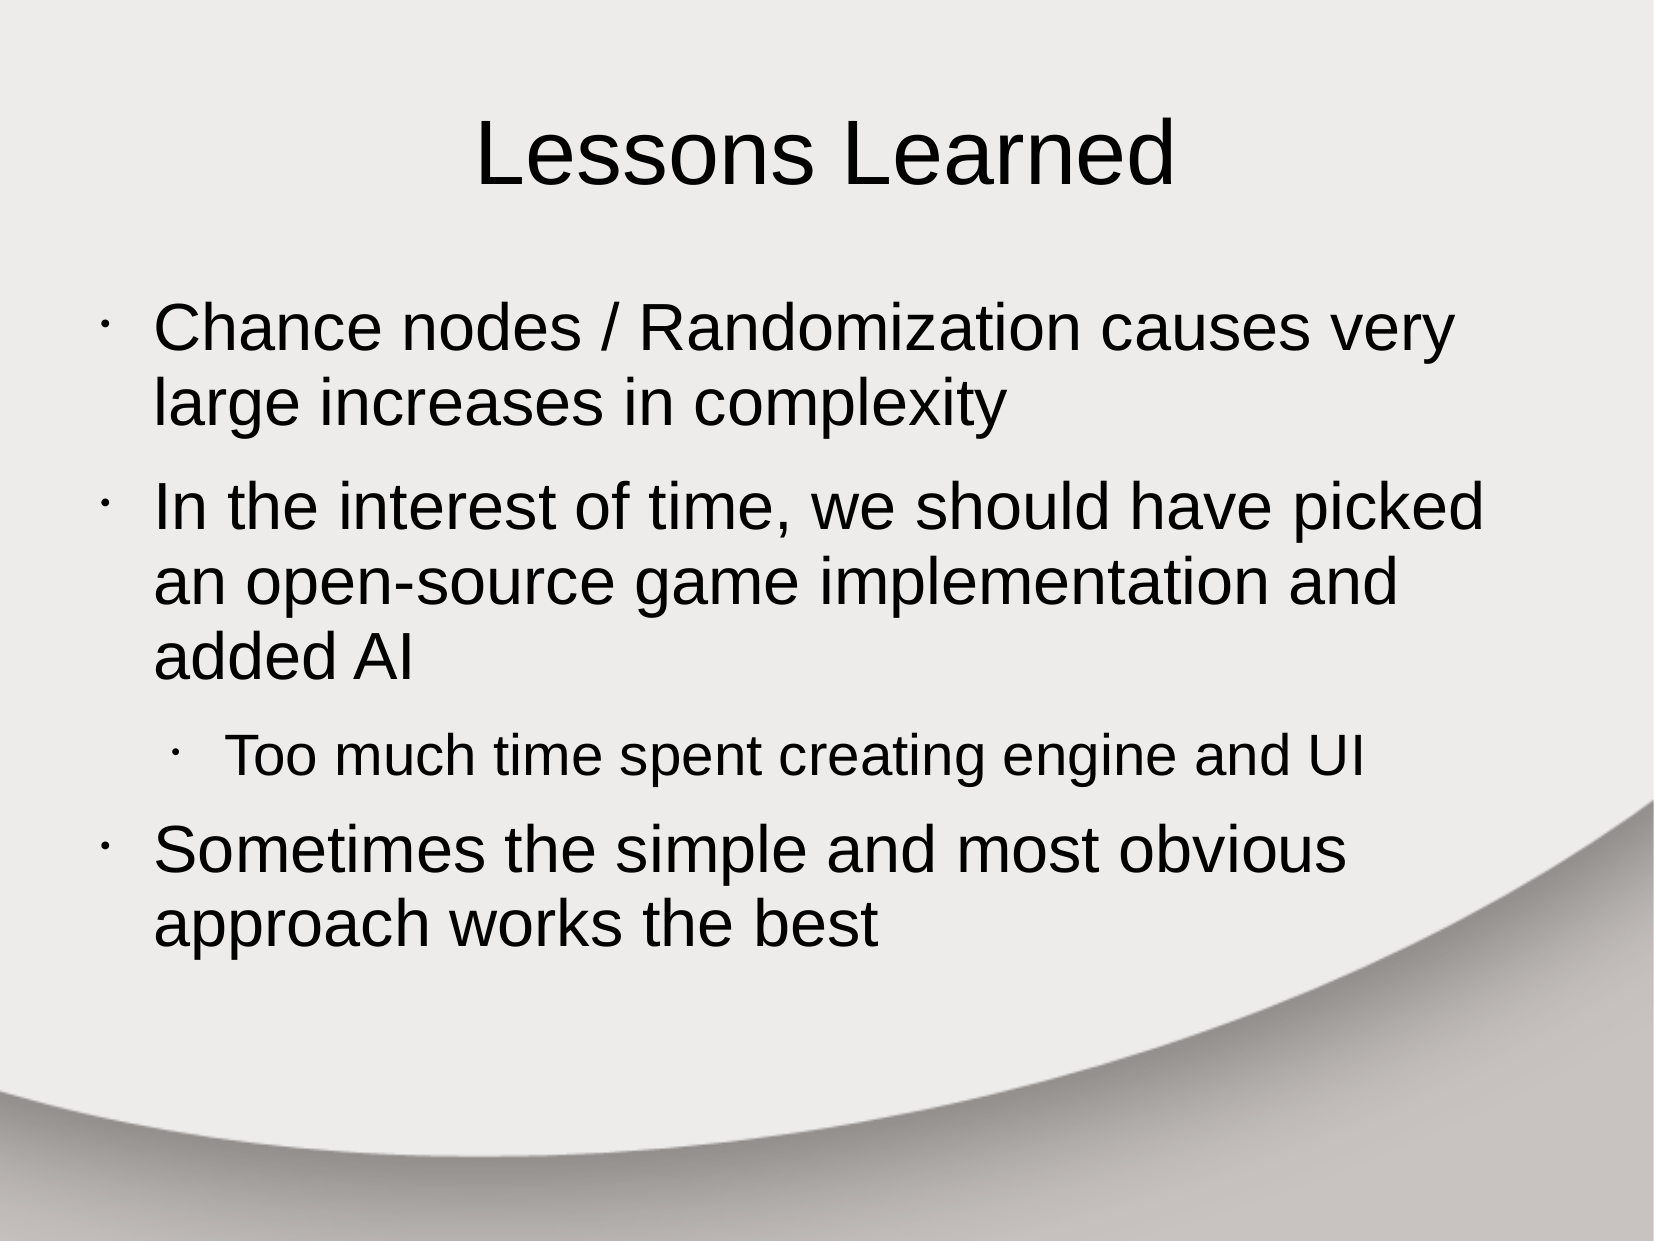

# Lessons Learned
Chance nodes / Randomization causes very large increases in complexity
In the interest of time, we should have picked an open-source game implementation and added AI
Too much time spent creating engine and UI
Sometimes the simple and most obvious approach works the best